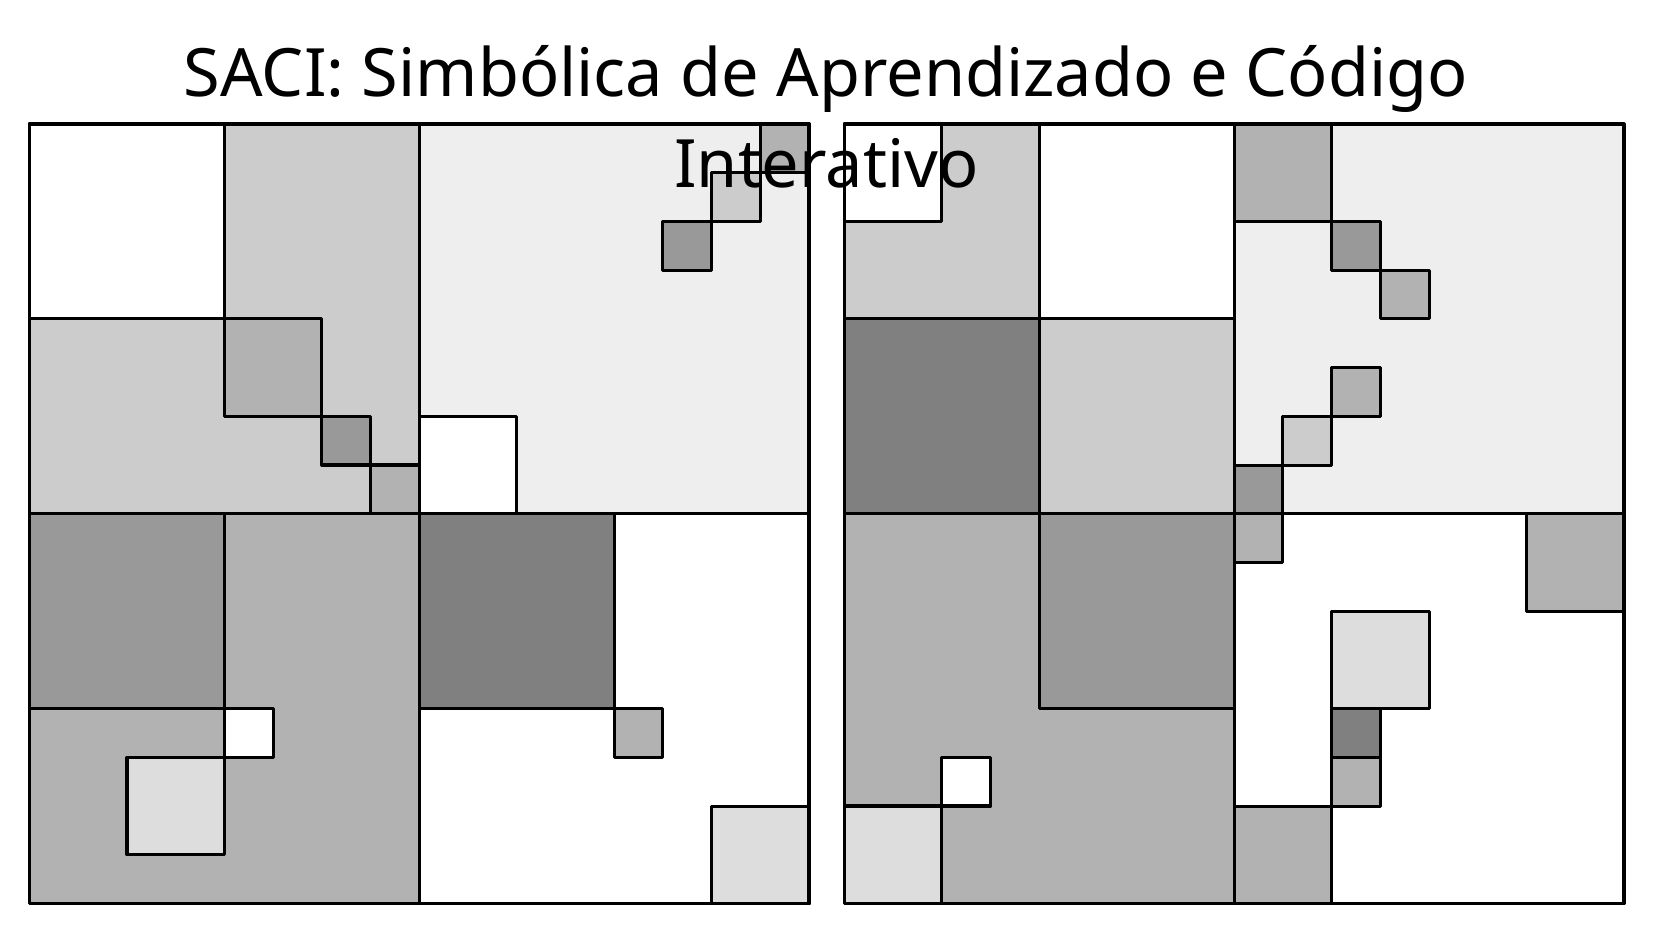

SACI: Simbólica de Aprendizado e Código Interativo